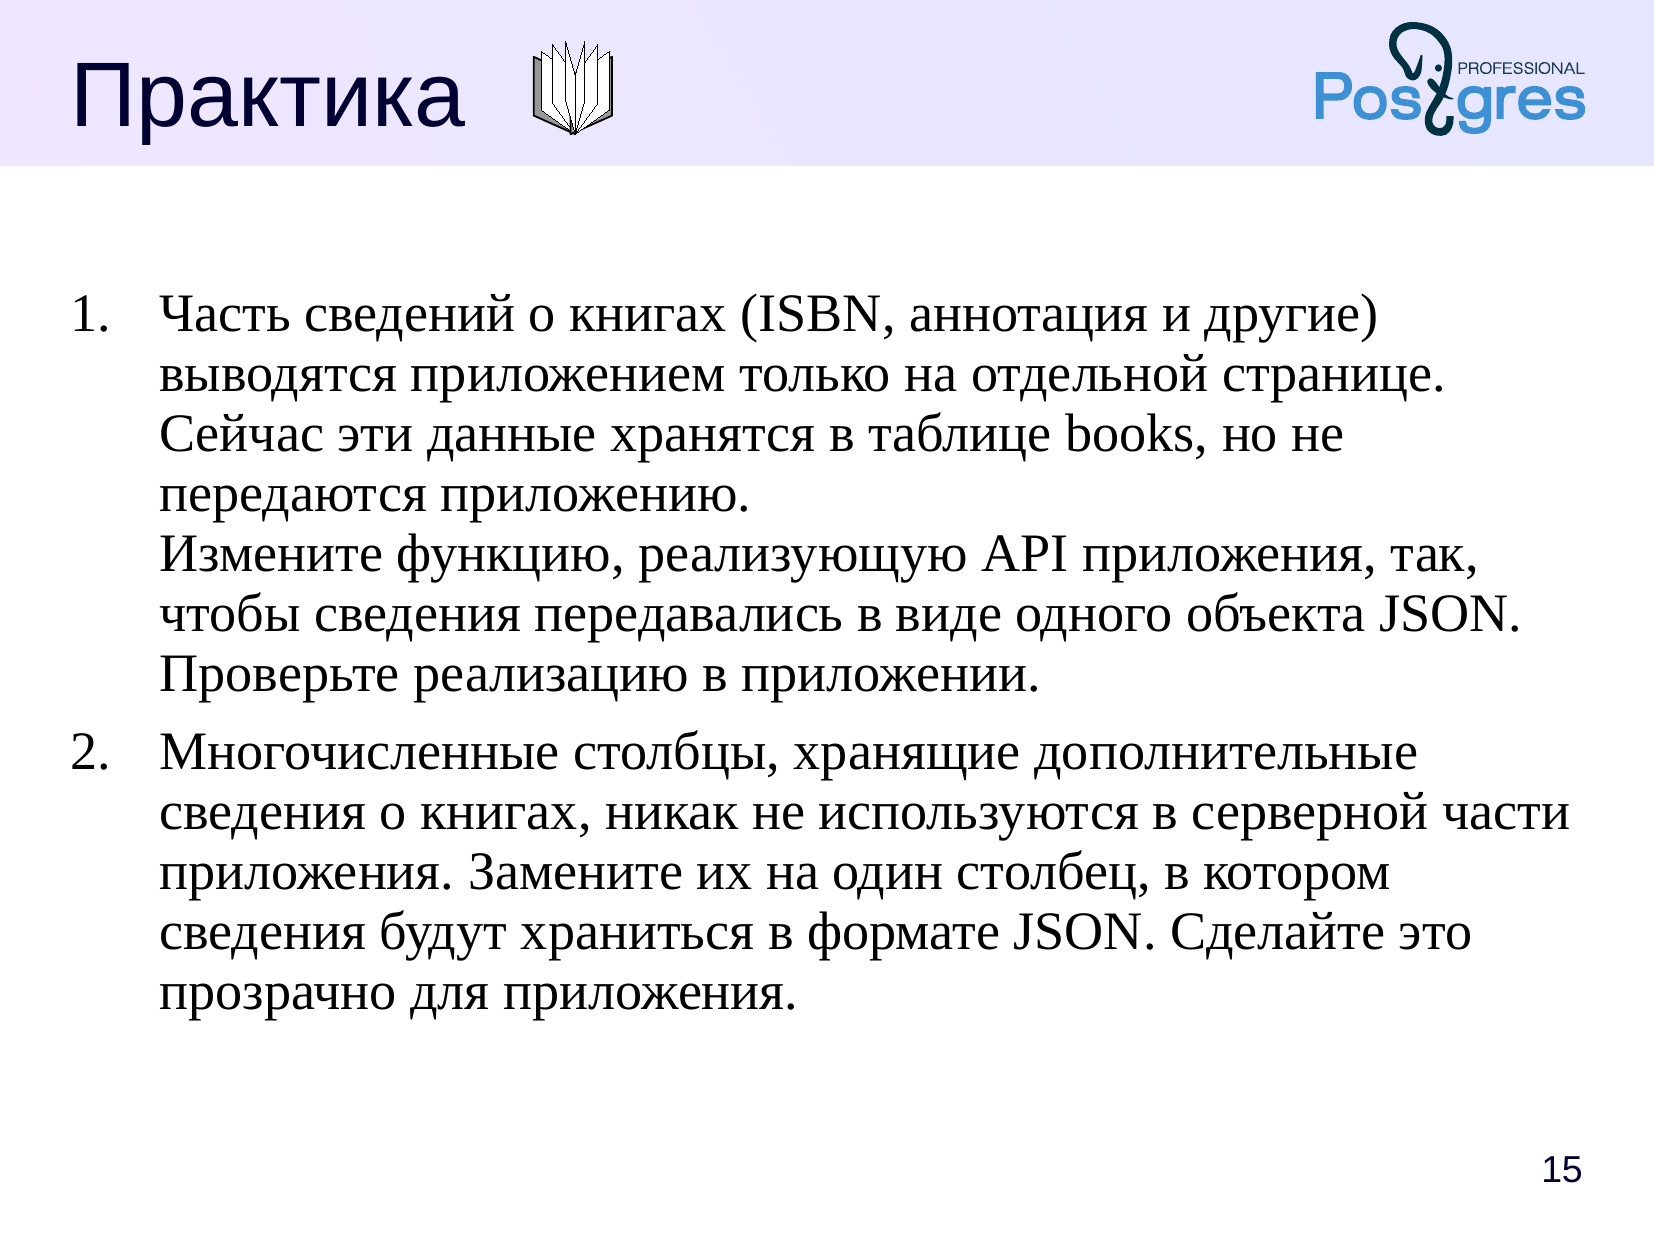

# Практика
Часть сведений о книгах (ISBN, аннотация и другие) выводятся приложением только на отдельной странице. Сейчас эти данные хранятся в таблице books, но не передаются приложению.
Измените функцию, реализующую API приложения, так, чтобы сведения передавались в виде одного объекта JSON.
Проверьте реализацию в приложении.
Многочисленные столбцы, хранящие дополнительные сведения о книгах, никак не используются в серверной части приложения. Замените их на один столбец, в котором сведения будут храниться в формате JSON. Сделайте это прозрачно для приложения.